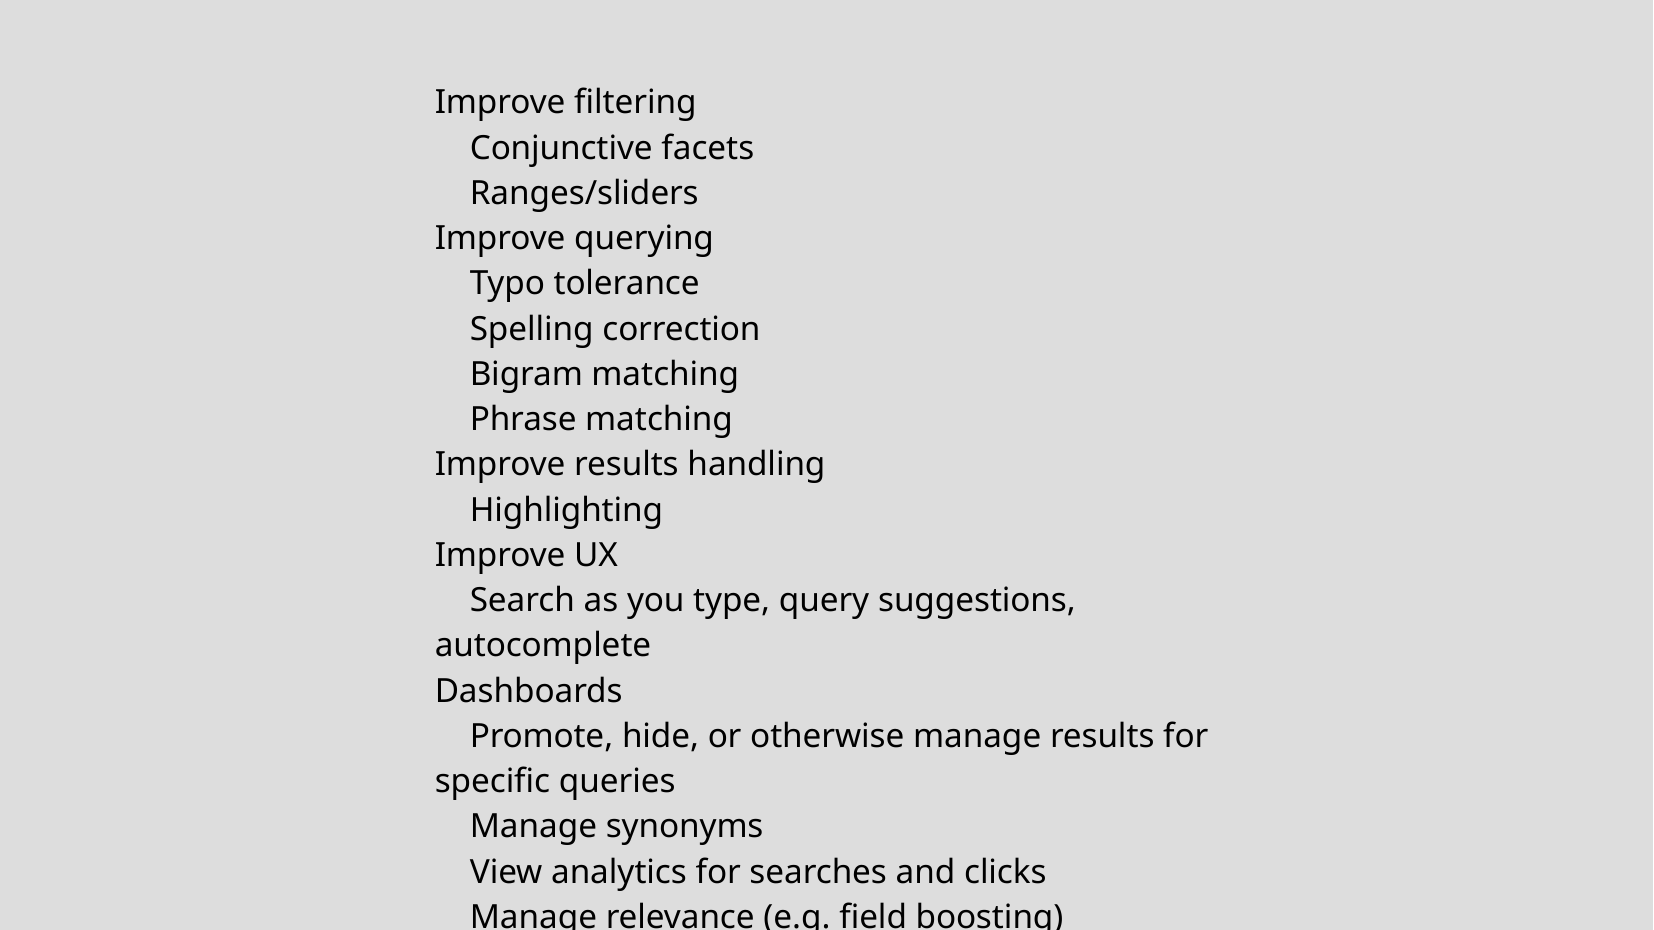

Improve filtering
 Conjunctive facets
 Ranges/sliders
Improve querying
 Typo tolerance
 Spelling correction
 Bigram matching
 Phrase matching
Improve results handling
 Highlighting
Improve UX
 Search as you type, query suggestions, autocomplete
Dashboards
 Promote, hide, or otherwise manage results for specific queries
 Manage synonyms
 View analytics for searches and clicks
 Manage relevance (e.g. field boosting)